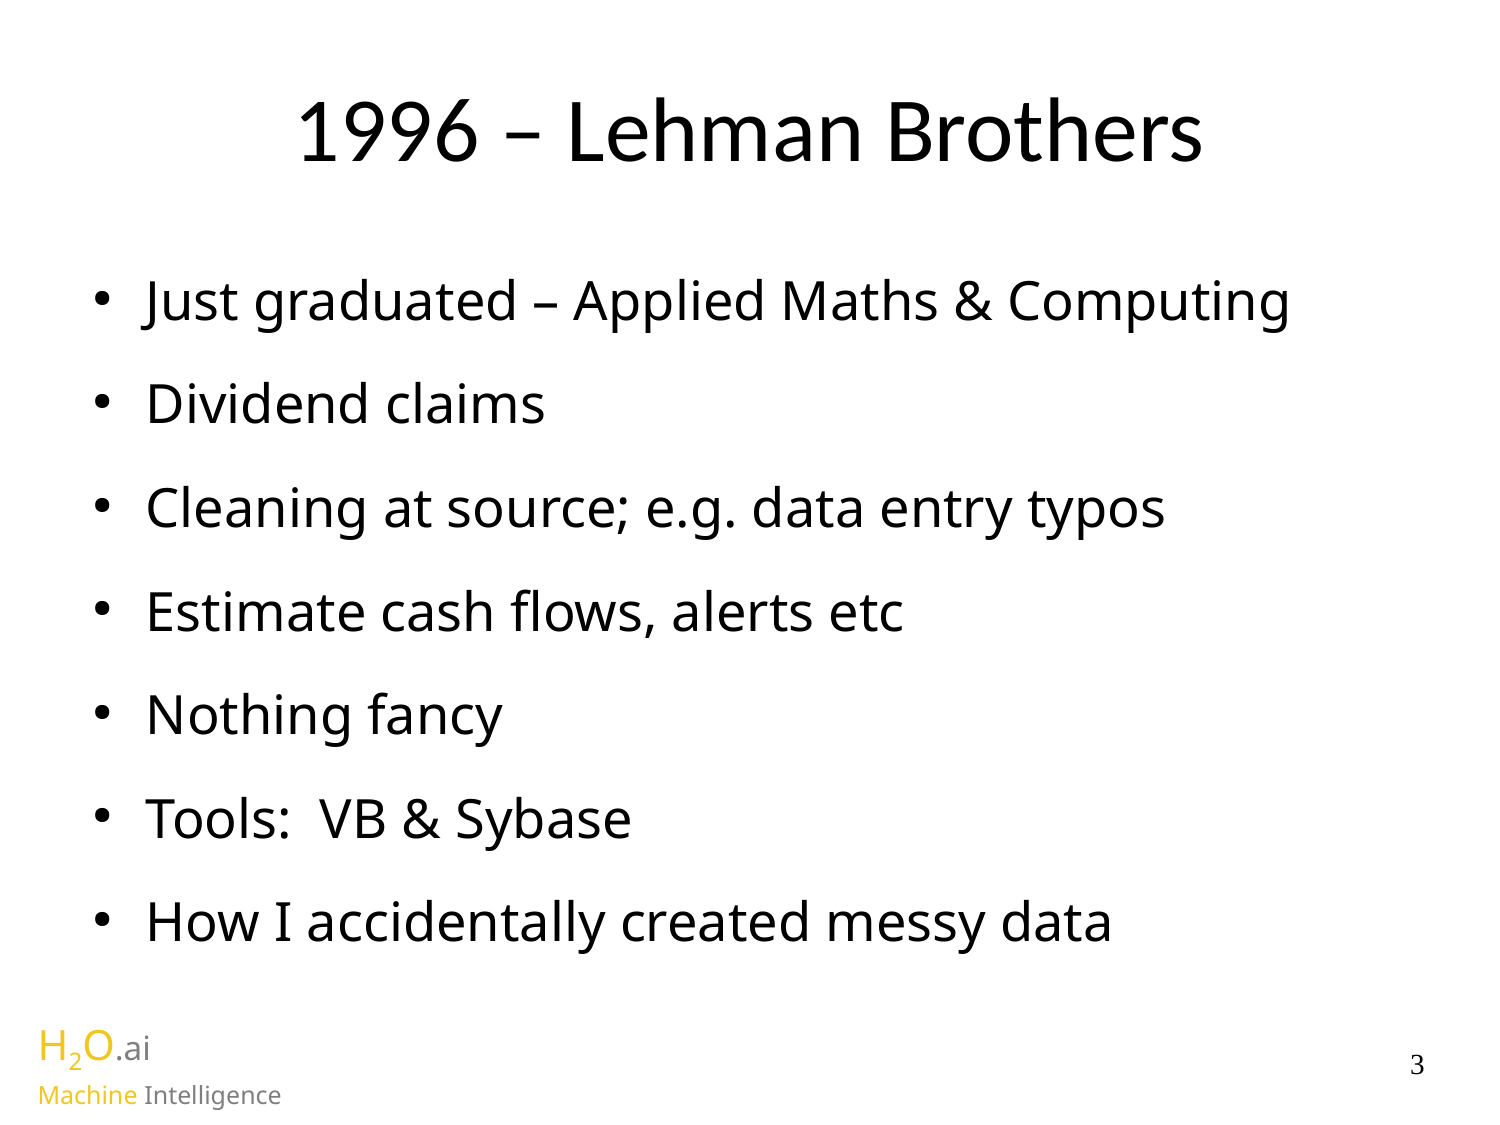

# 1996 – Lehman Brothers
Just graduated – Applied Maths & Computing
Dividend claims
Cleaning at source; e.g. data entry typos
Estimate cash flows, alerts etc
Nothing fancy
Tools: VB & Sybase
How I accidentally created messy data
3